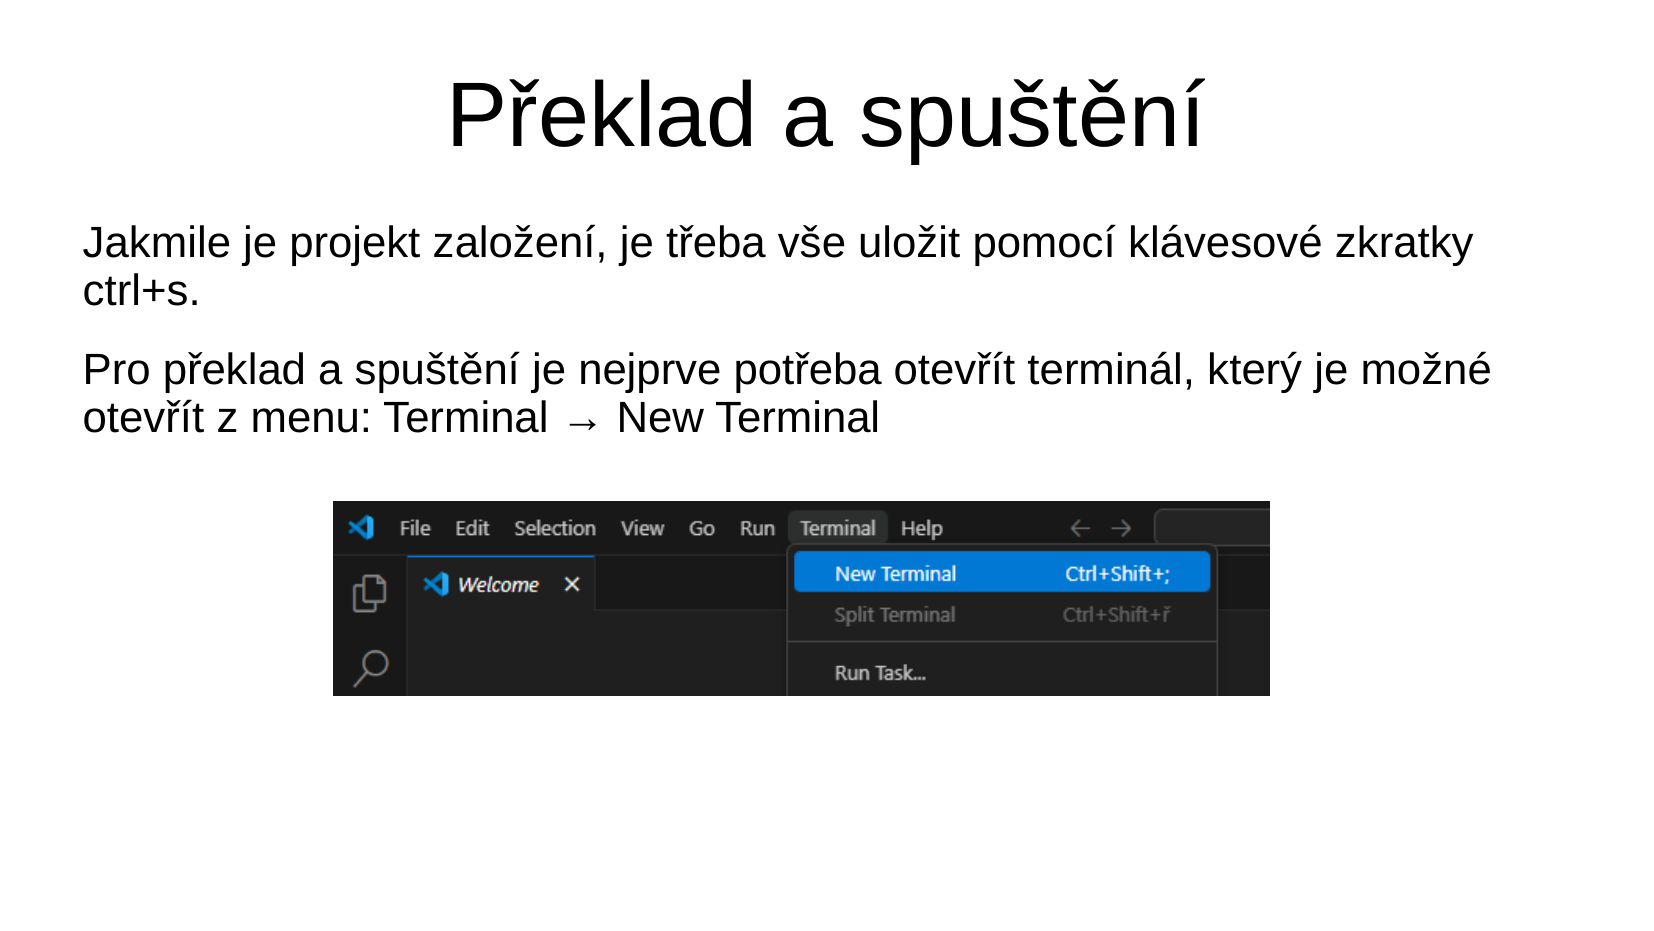

# Překlad a spuštění
Jakmile je projekt založení, je třeba vše uložit pomocí klávesové zkratky ctrl+s.
Pro překlad a spuštění je nejprve potřeba otevřít terminál, který je možné otevřít z menu: Terminal → New Terminal